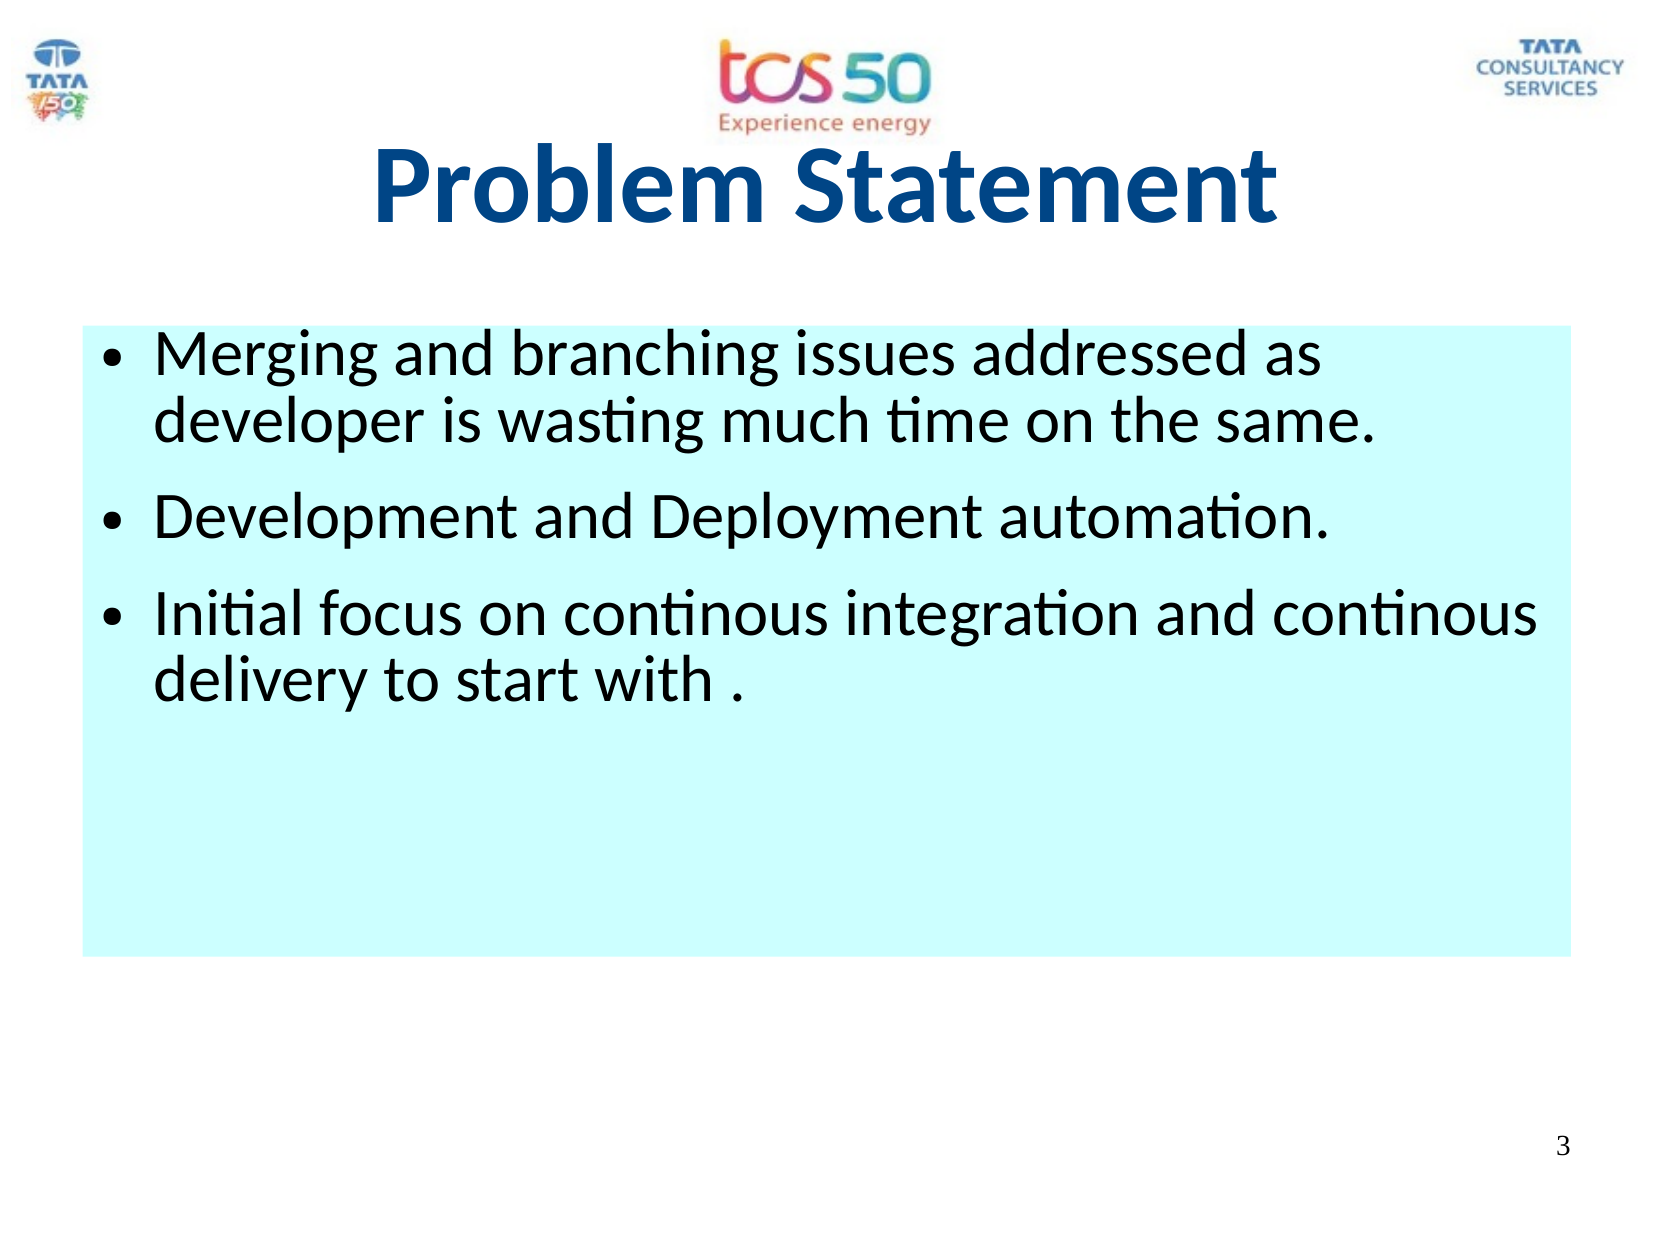

# Problem Statement
Merging and branching issues addressed as developer is wasting much time on the same.
Development and Deployment automation.
Initial focus on continous integration and continous delivery to start with .
3